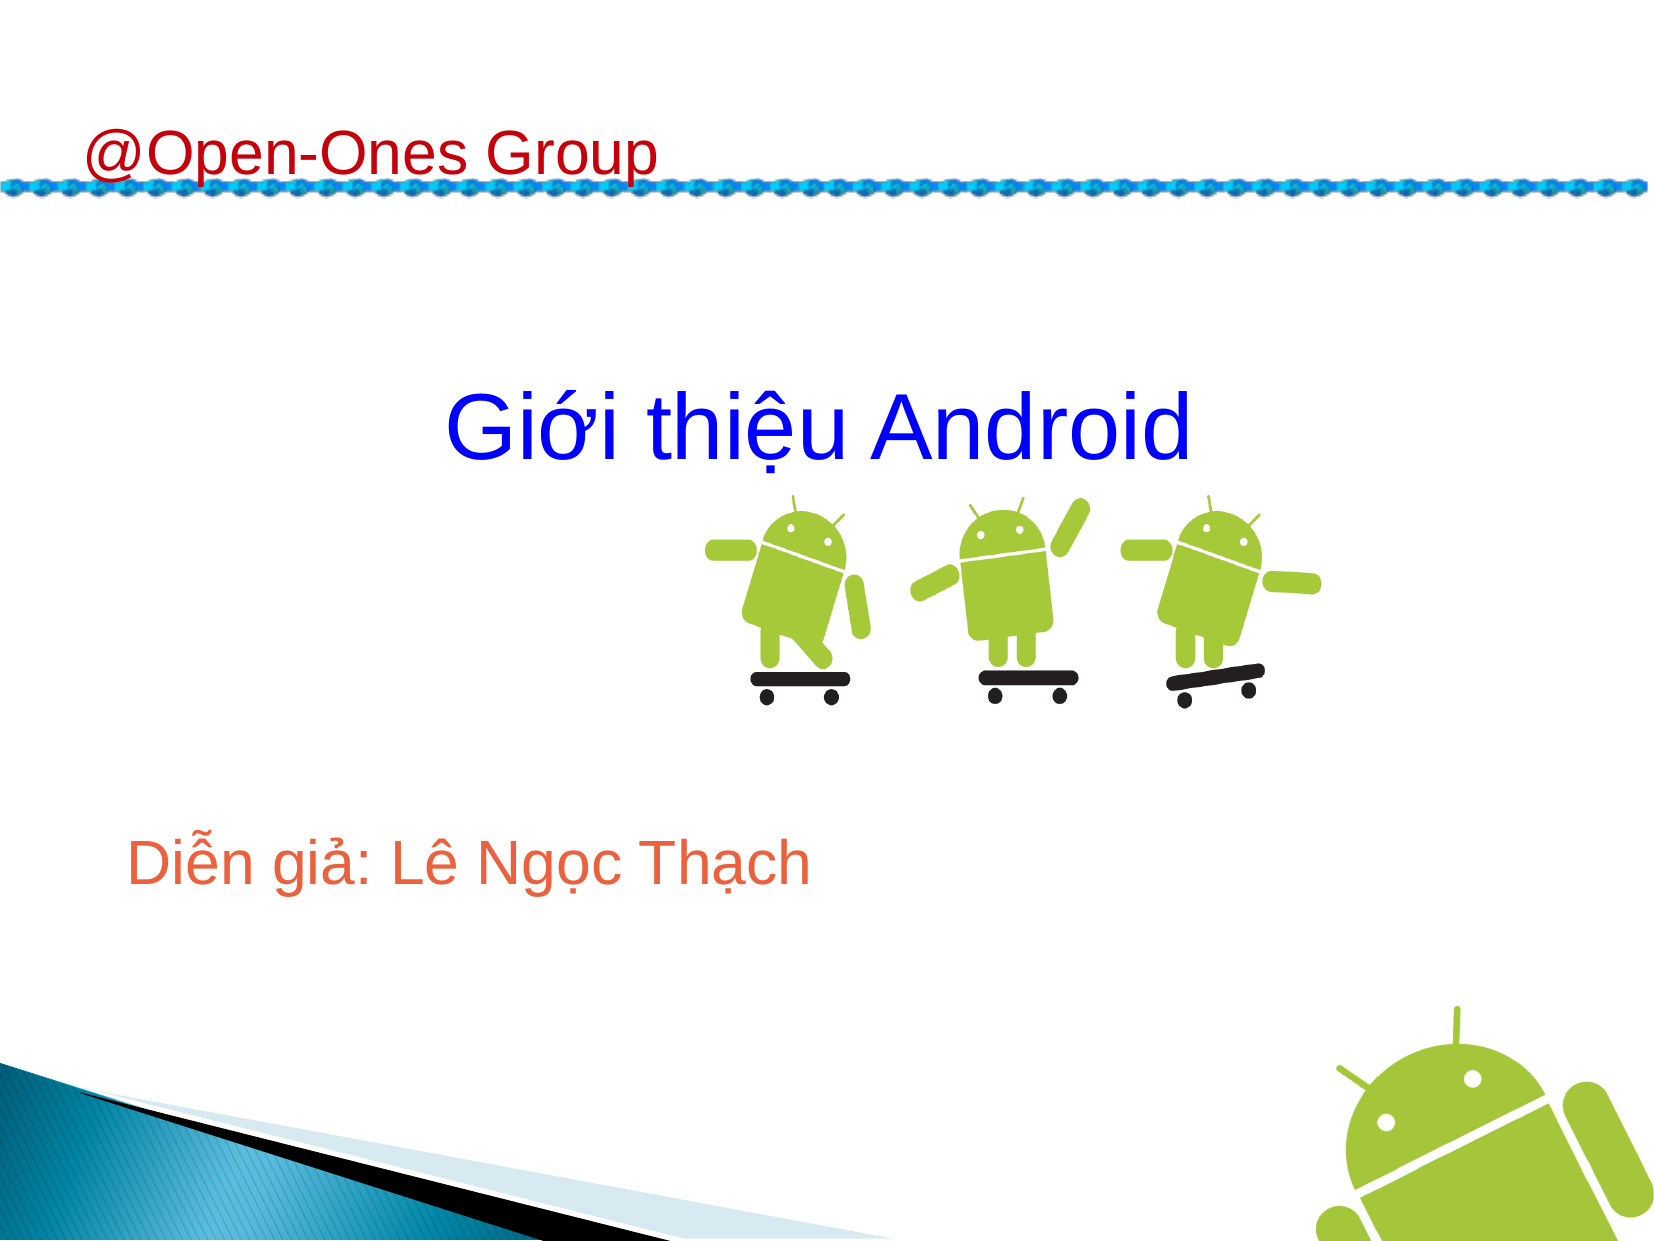

# @Open-Ones Group
Giới thiệu Android
 Diễn giả: Lê Ngọc Thạch